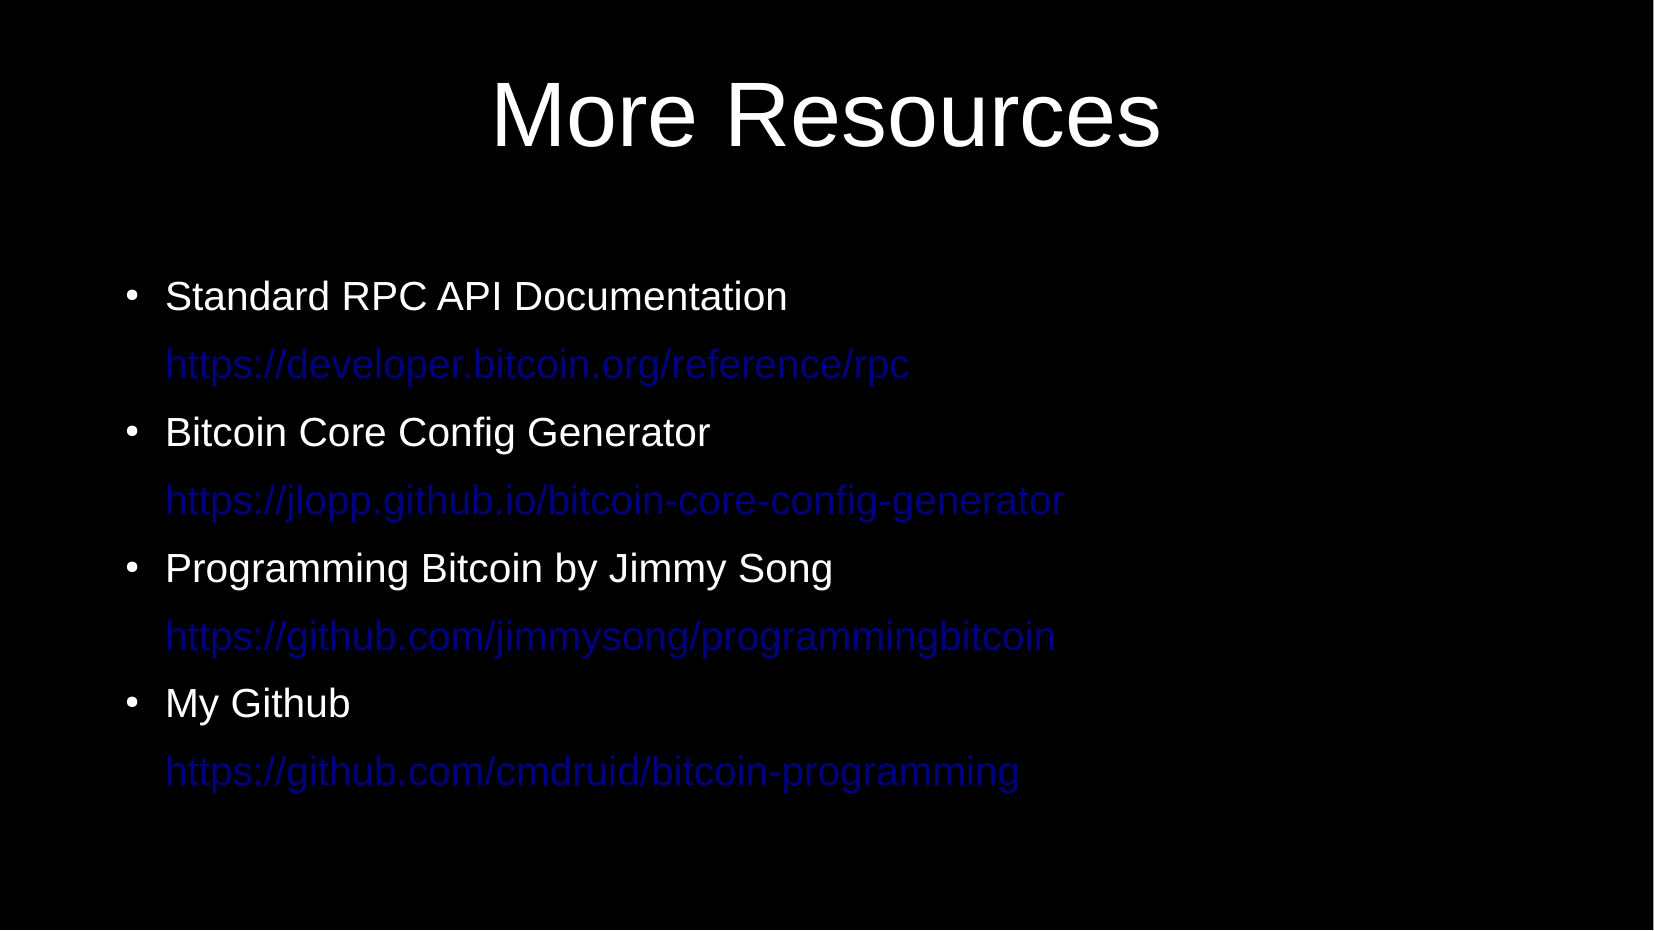

# More Resources
Standard RPC API Documentation
https://developer.bitcoin.org/reference/rpc
Bitcoin Core Config Generator
https://jlopp.github.io/bitcoin-core-config-generator
Programming Bitcoin by Jimmy Song
https://github.com/jimmysong/programmingbitcoin
My Github
https://github.com/cmdruid/bitcoin-programming